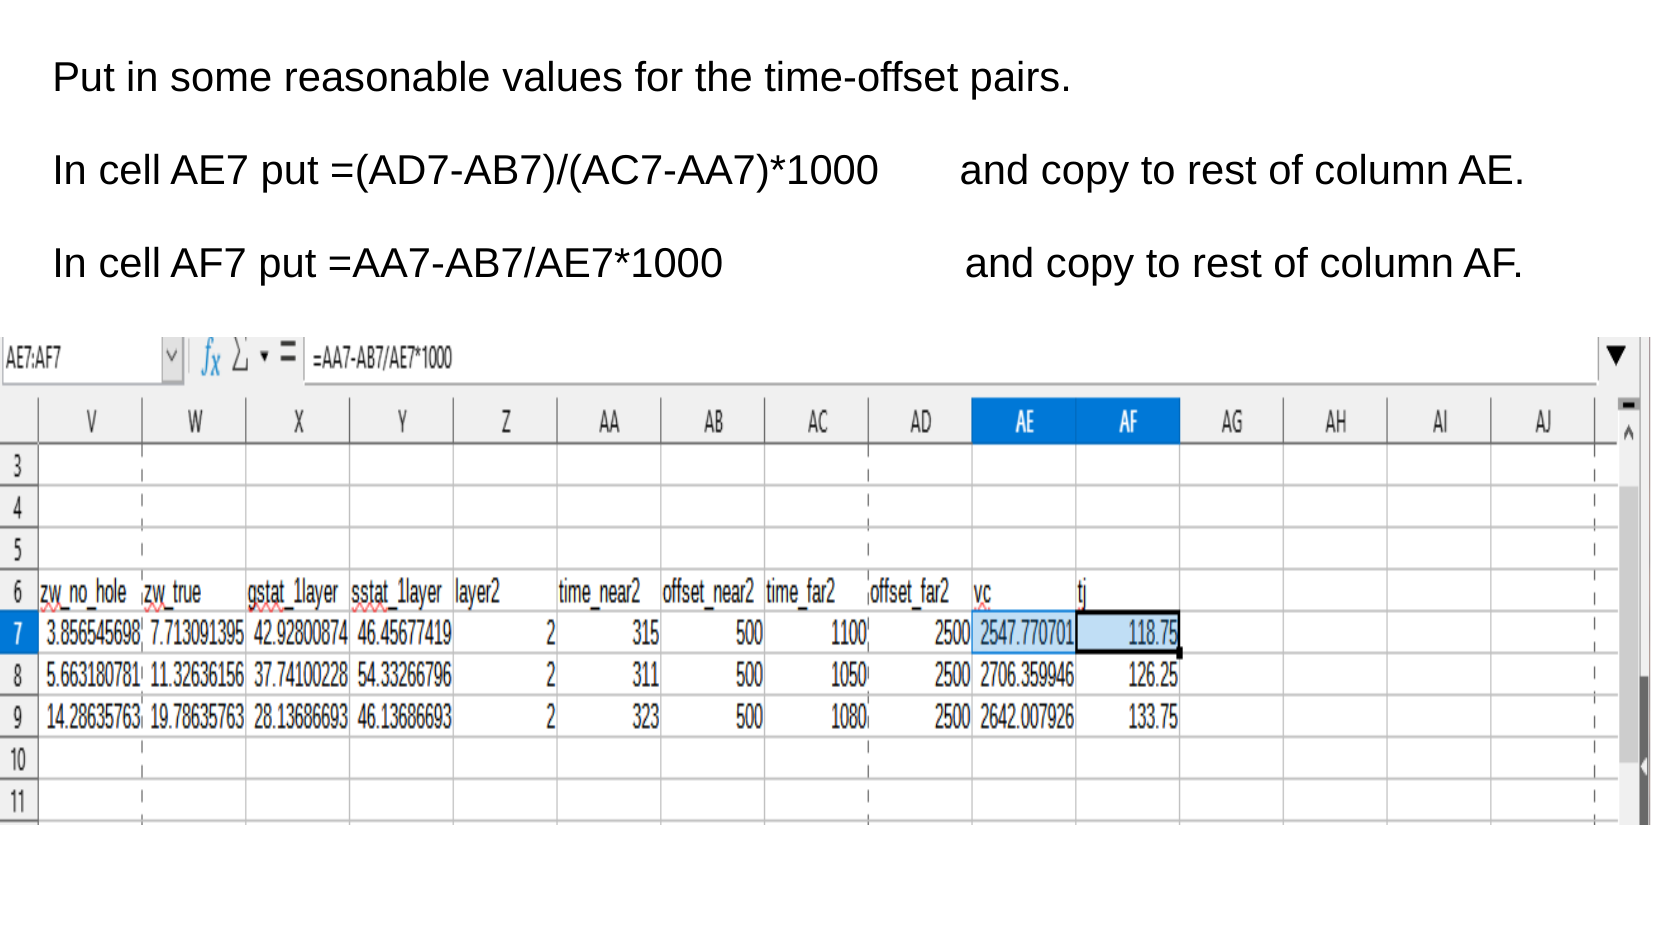

Put in some reasonable values for the time-offset pairs.
In cell AE7 put =(AD7-AB7)/(AC7-AA7)*1000 and copy to rest of column AE.
In cell AF7 put =AA7-AB7/AE7*1000 and copy to rest of column AF.